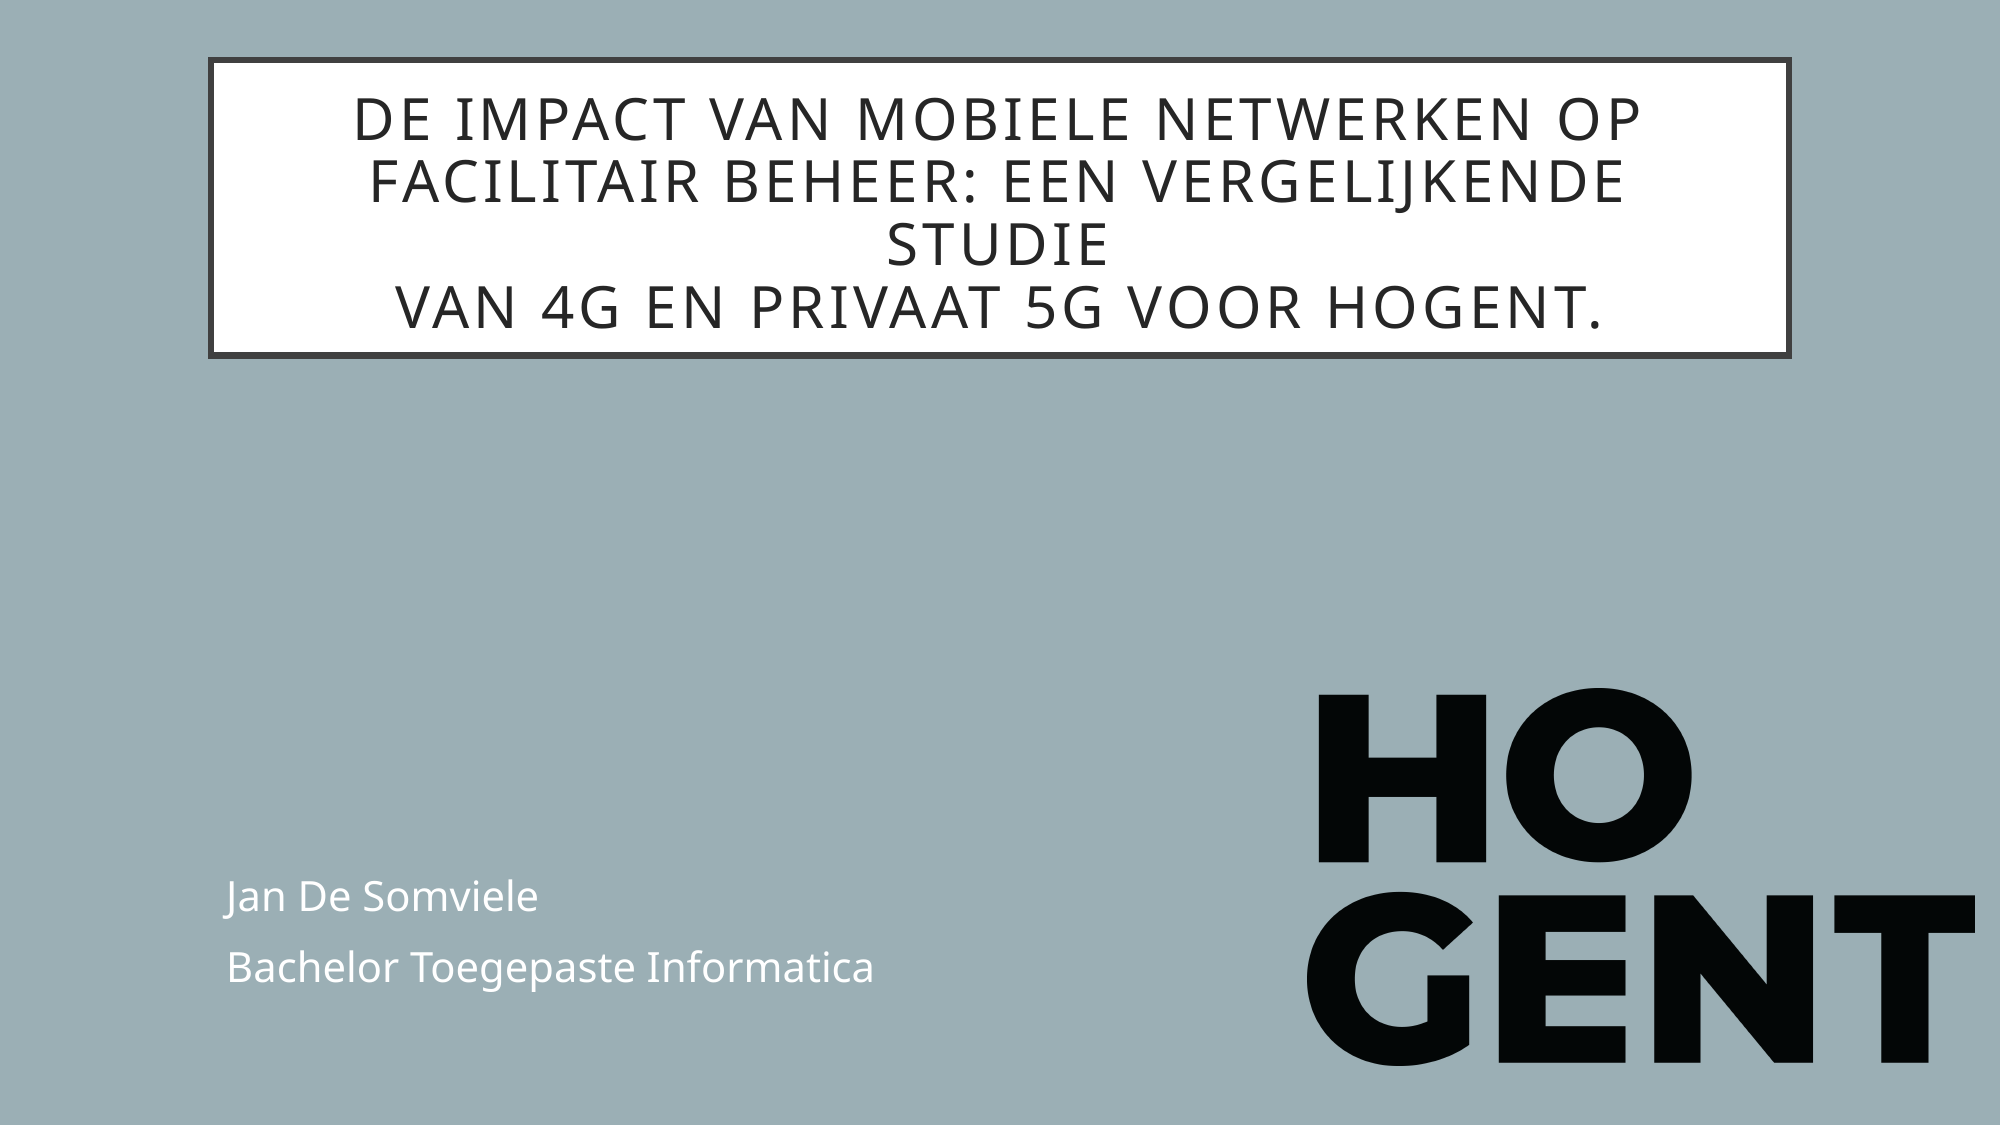

# De impact van mobiele netwerken op facilitair beheer: een vergelijkende studie van 4G en privaat 5G voor HOGENT.
Jan De Somviele
Bachelor Toegepaste Informatica